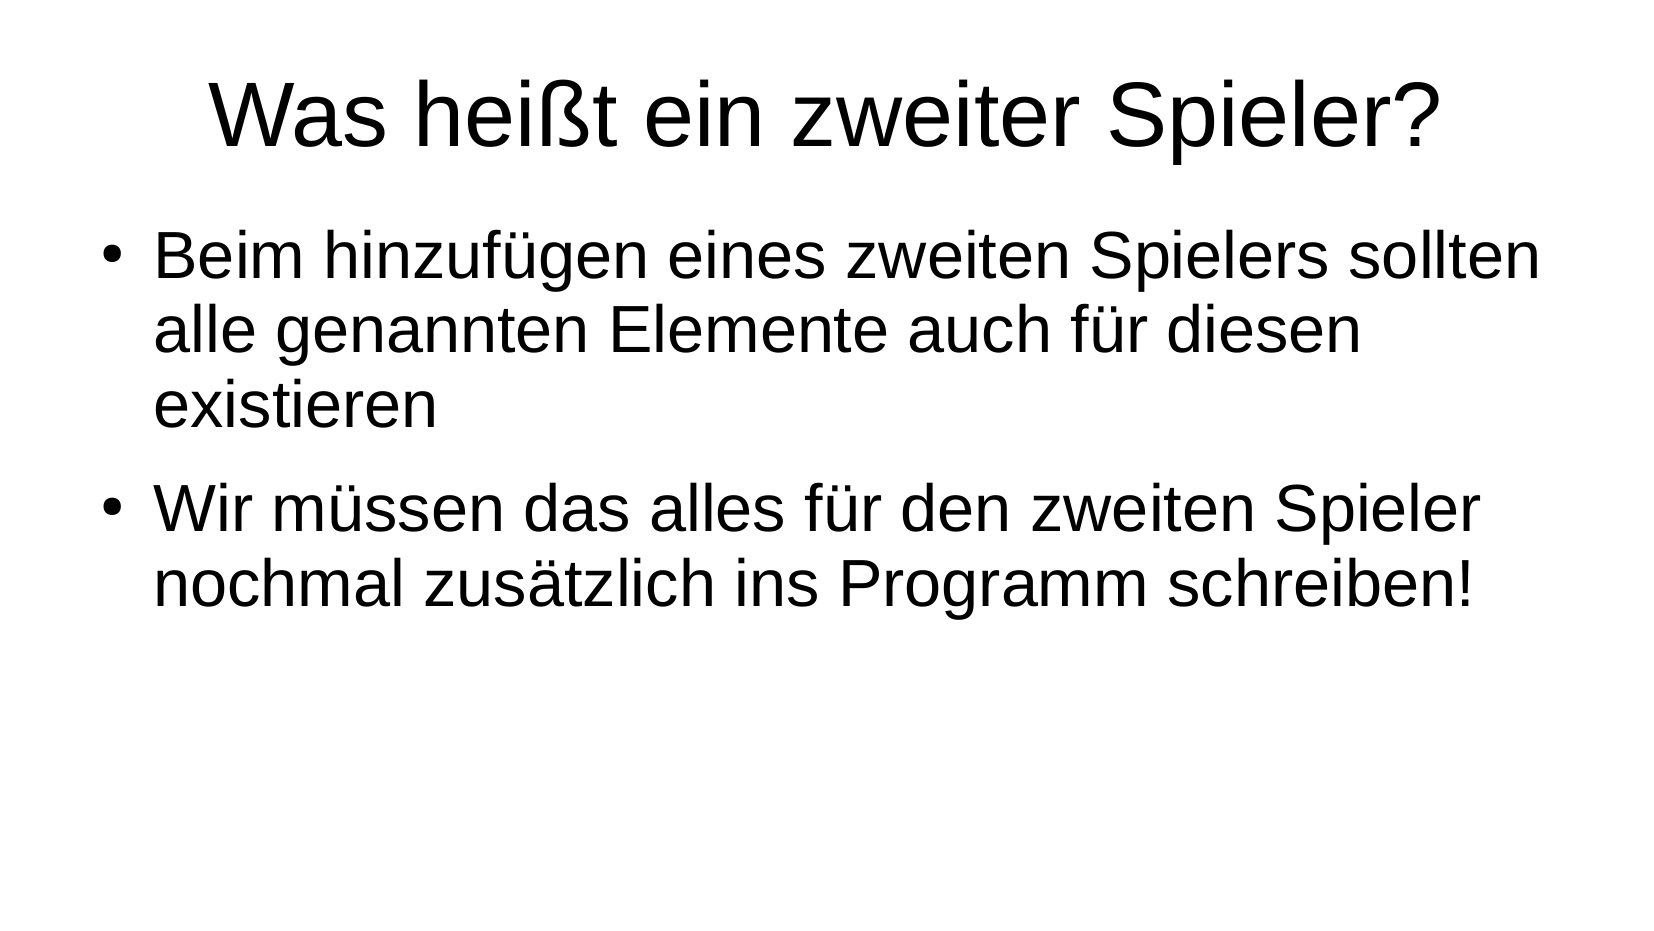

# Was heißt ein zweiter Spieler?
Beim hinzufügen eines zweiten Spielers sollten alle genannten Elemente auch für diesen existieren
Wir müssen das alles für den zweiten Spieler nochmal zusätzlich ins Programm schreiben!